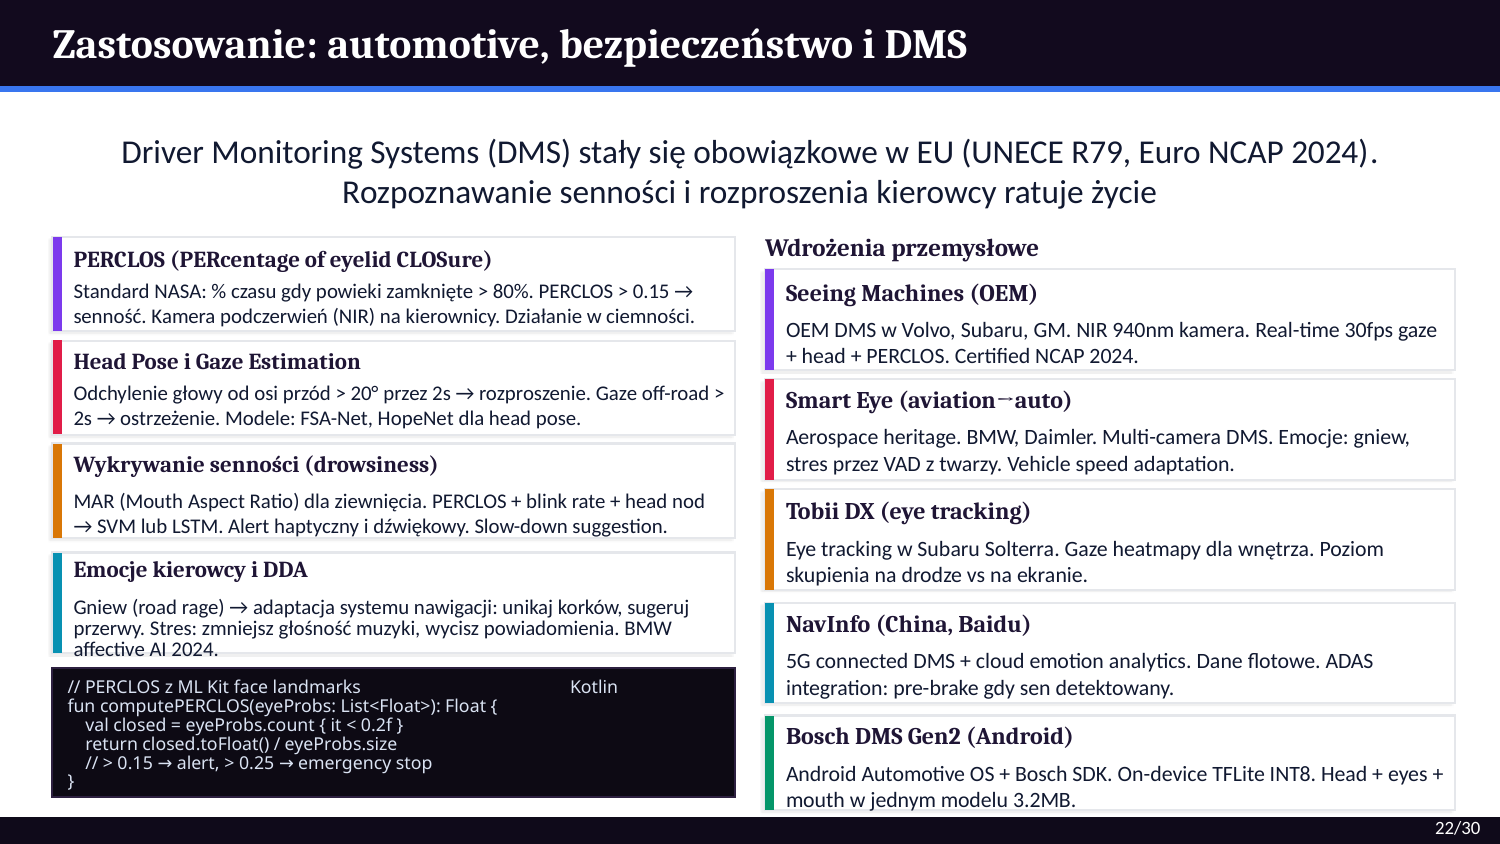

Zastosowanie: automotive, bezpieczeństwo i DMS
Driver Monitoring Systems (DMS) stały się obowiązkowe w EU (UNECE R79, Euro NCAP 2024). Rozpoznawanie senności i rozproszenia kierowcy ratuje życie
Wdrożenia przemysłowe
PERCLOS (PERcentage of eyelid CLOSure)
Standard NASA: % czasu gdy powieki zamknięte > 80%. PERCLOS > 0.15 → senność. Kamera podczerwień (NIR) na kierownicy. Działanie w ciemności.
Seeing Machines (OEM)
OEM DMS w Volvo, Subaru, GM. NIR 940nm kamera. Real-time 30fps gaze + head + PERCLOS. Certified NCAP 2024.
Head Pose i Gaze Estimation
Odchylenie głowy od osi przód > 20° przez 2s → rozproszenie. Gaze off-road > 2s → ostrzeżenie. Modele: FSA-Net, HopeNet dla head pose.
Smart Eye (aviation→auto)
Aerospace heritage. BMW, Daimler. Multi-camera DMS. Emocje: gniew, stres przez VAD z twarzy. Vehicle speed adaptation.
Wykrywanie senności (drowsiness)
MAR (Mouth Aspect Ratio) dla ziewnięcia. PERCLOS + blink rate + head nod → SVM lub LSTM. Alert haptyczny i dźwiękowy. Slow-down suggestion.
Tobii DX (eye tracking)
Eye tracking w Subaru Solterra. Gaze heatmapy dla wnętrza. Poziom skupienia na drodze vs na ekranie.
Emocje kierowcy i DDA
Gniew (road rage) → adaptacja systemu nawigacji: unikaj korków, sugeruj przerwy. Stres: zmniejsz głośność muzyki, wycisz powiadomienia. BMW affective AI 2024.
NavInfo (China, Baidu)
5G connected DMS + cloud emotion analytics. Dane flotowe. ADAS integration: pre-brake gdy sen detektowany.
Kotlin
// PERCLOS z ML Kit face landmarks
fun computePERCLOS(eyeProbs: List<Float>): Float {
 val closed = eyeProbs.count { it < 0.2f }
 return closed.toFloat() / eyeProbs.size
 // > 0.15 → alert, > 0.25 → emergency stop
}
Bosch DMS Gen2 (Android)
Android Automotive OS + Bosch SDK. On-device TFLite INT8. Head + eyes + mouth w jednym modelu 3.2MB.